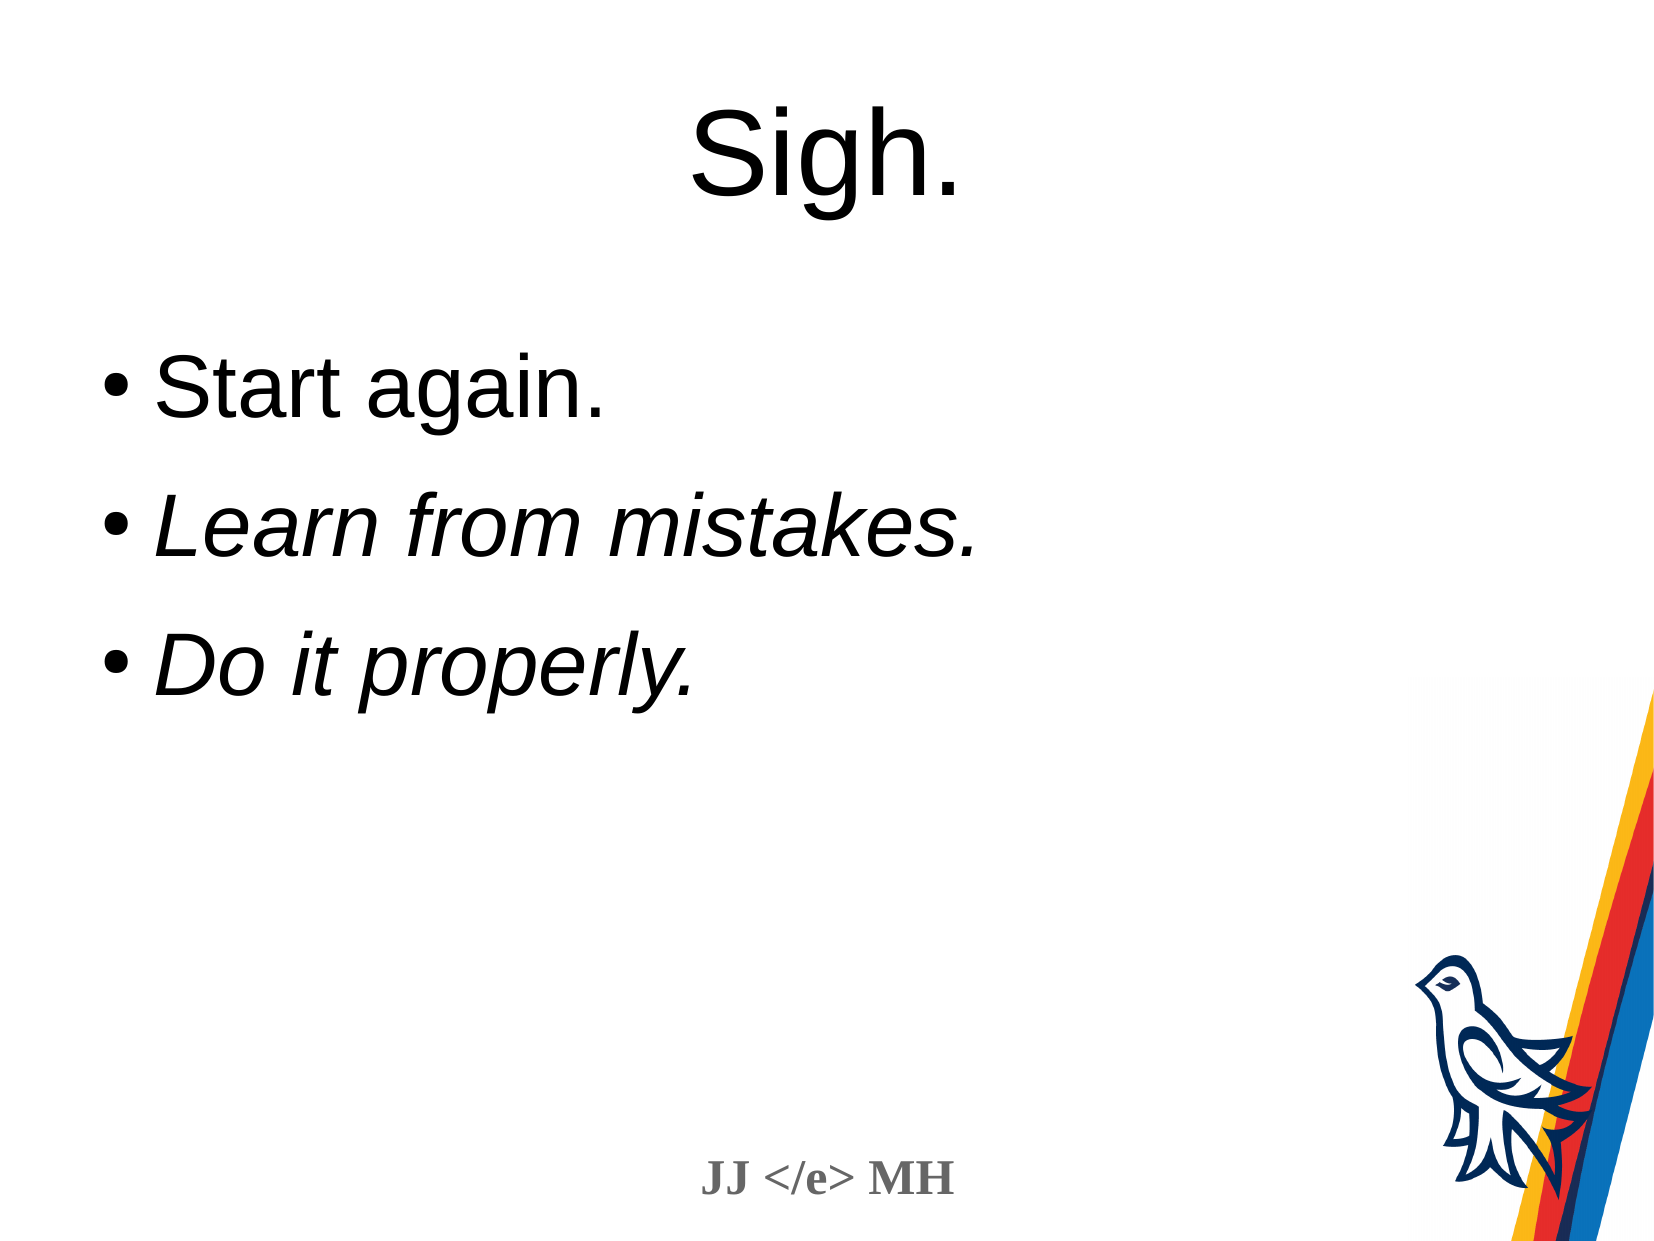

# Sigh.
Start again.
Learn from mistakes.
Do it properly.